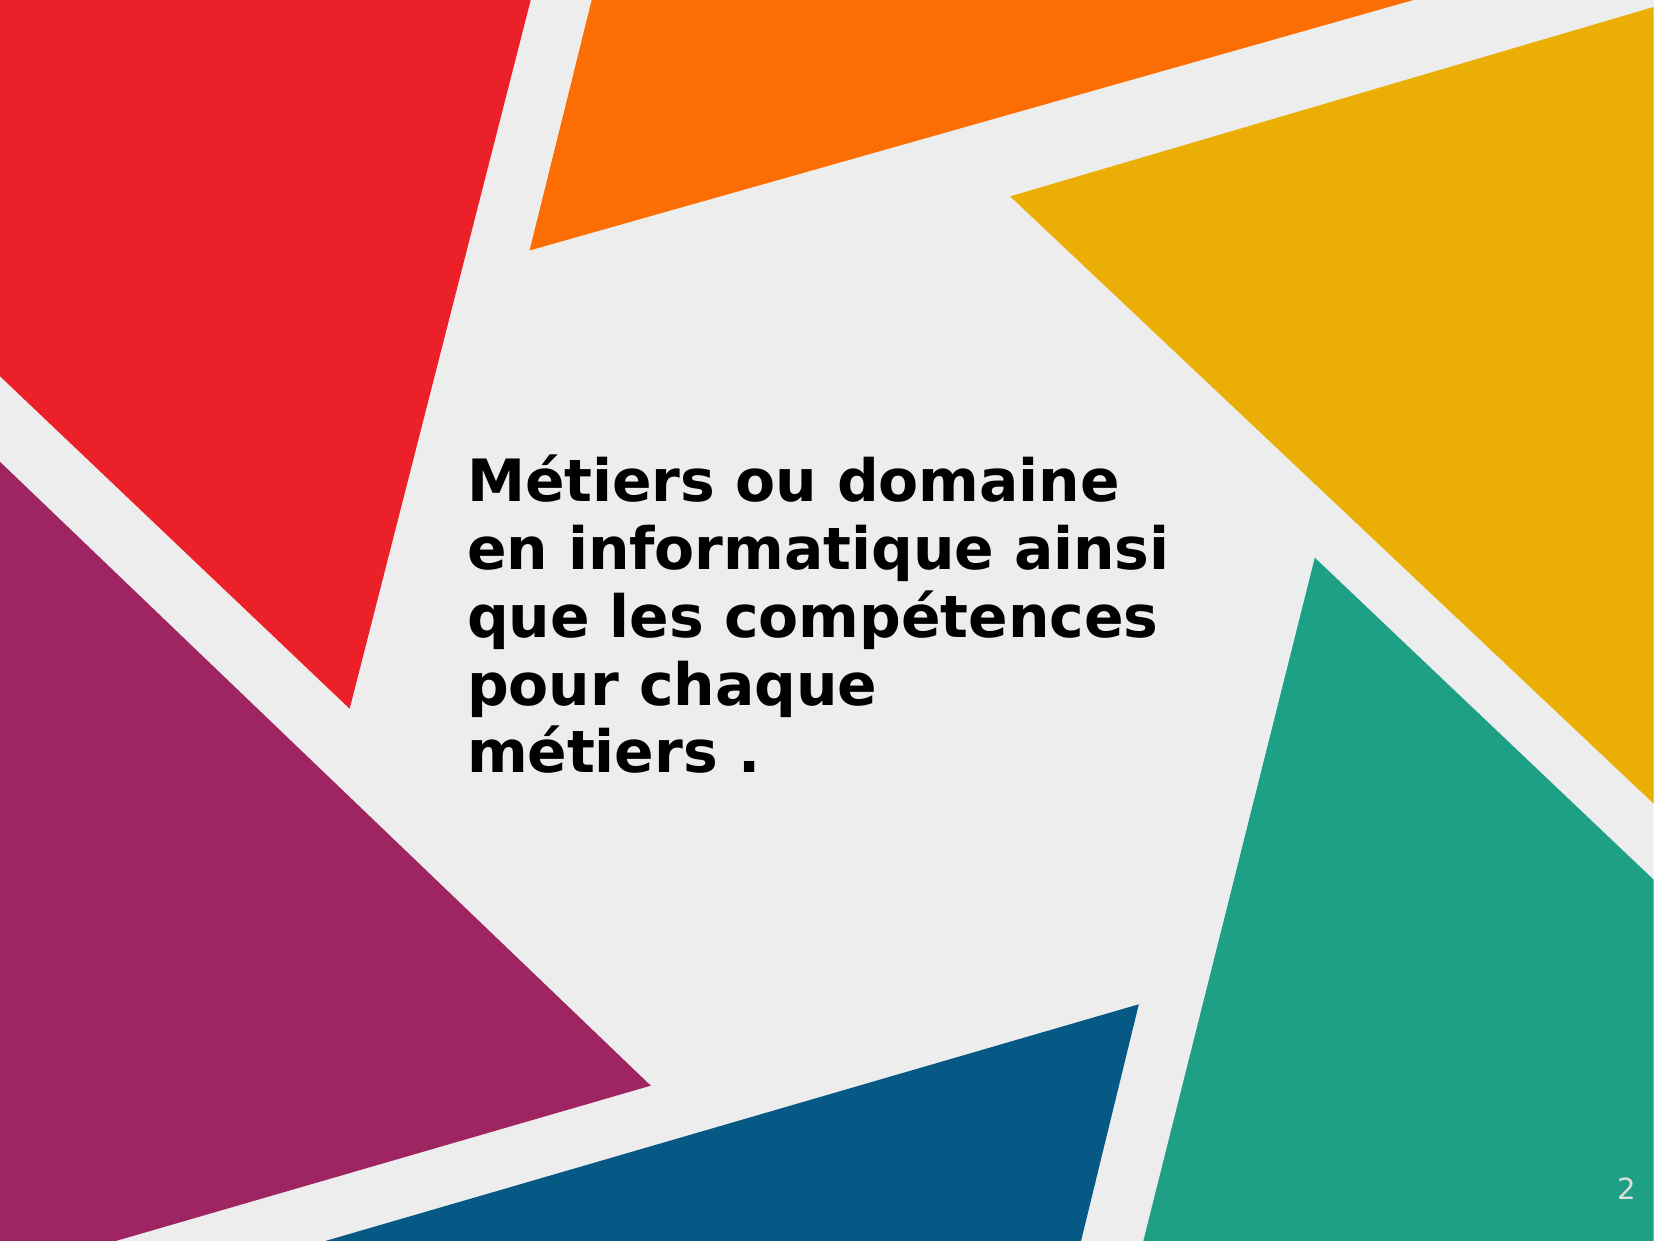

# Métiers ou domaine en informatique ainsi que les compétences pour chaque métiers .
2